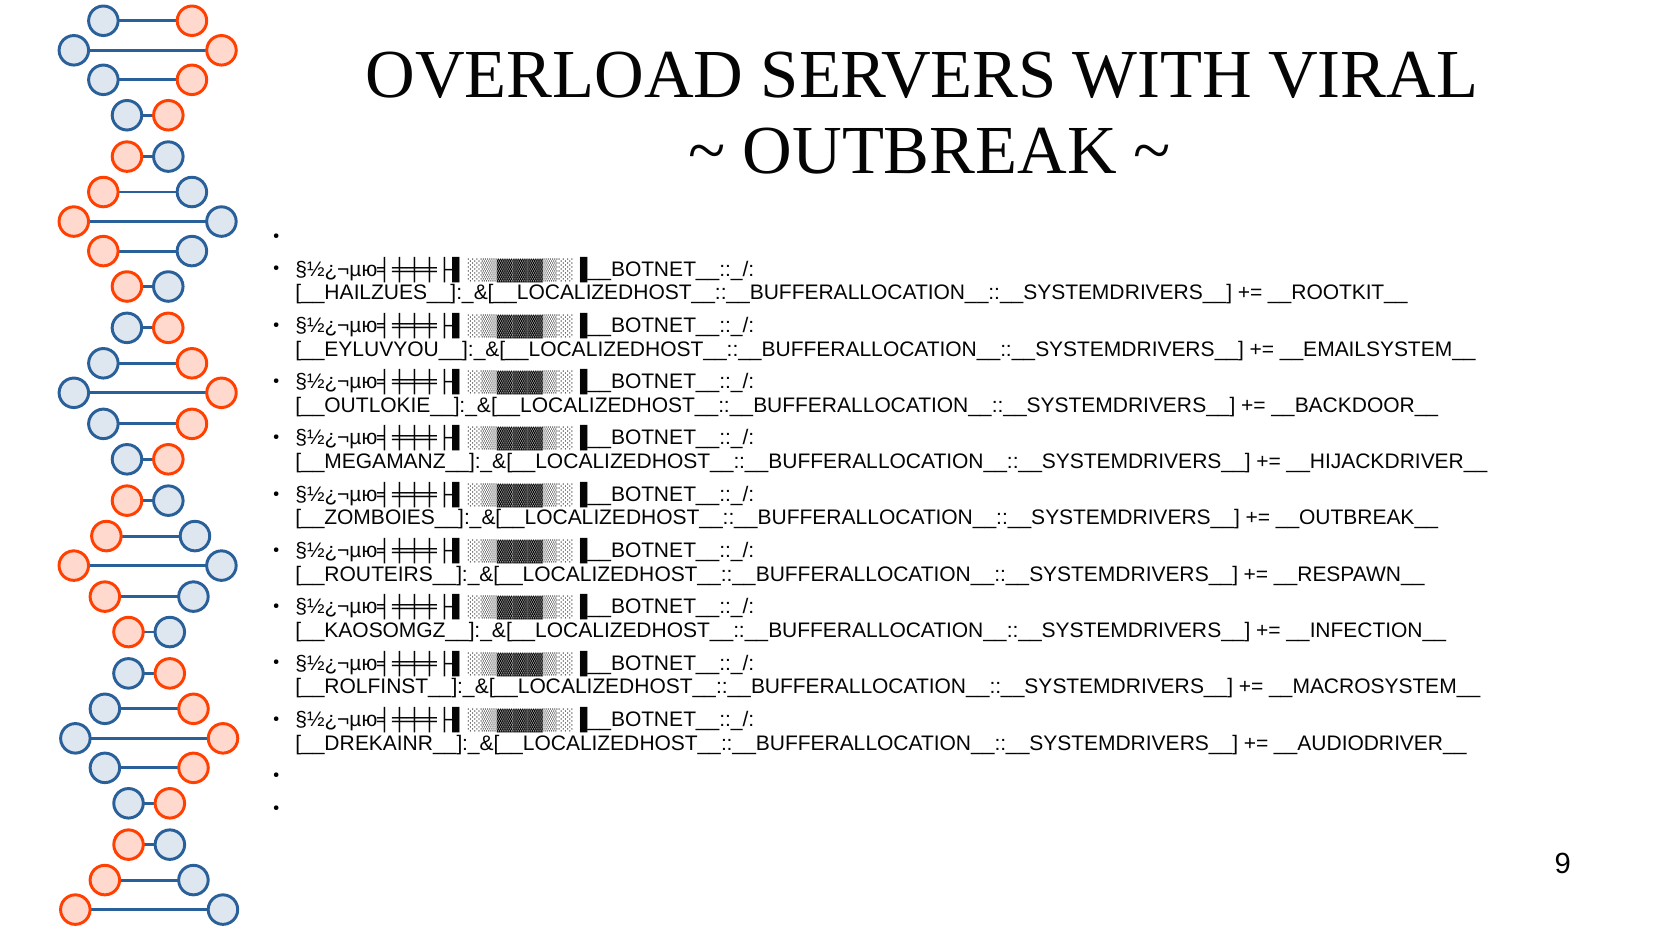

# OVERLOAD SERVERS WITH VIRAL ~ OUTBREAK ~
§½¿¬µю╡╪╪╪├▌░▒▓▓▓▒░▐__BOTNET__::_/:[__HAILZUES__]:_&[__LOCALIZEDHOST__::__BUFFERALLOCATION__::__SYSTEMDRIVERS__] += __ROOTKIT__
§½¿¬µю╡╪╪╪├▌░▒▓▓▓▒░▐__BOTNET__::_/:[__EYLUVYOU__]:_&[__LOCALIZEDHOST__::__BUFFERALLOCATION__::__SYSTEMDRIVERS__] += __EMAILSYSTEM__
§½¿¬µю╡╪╪╪├▌░▒▓▓▓▒░▐__BOTNET__::_/:[__OUTLOKIE__]:_&[__LOCALIZEDHOST__::__BUFFERALLOCATION__::__SYSTEMDRIVERS__] += __BACKDOOR__
§½¿¬µю╡╪╪╪├▌░▒▓▓▓▒░▐__BOTNET__::_/:[__MEGAMANZ__]:_&[__LOCALIZEDHOST__::__BUFFERALLOCATION__::__SYSTEMDRIVERS__] += __HIJACKDRIVER__
§½¿¬µю╡╪╪╪├▌░▒▓▓▓▒░▐__BOTNET__::_/:[__ZOMBOIES__]:_&[__LOCALIZEDHOST__::__BUFFERALLOCATION__::__SYSTEMDRIVERS__] += __OUTBREAK__
§½¿¬µю╡╪╪╪├▌░▒▓▓▓▒░▐__BOTNET__::_/:[__ROUTEIRS__]:_&[__LOCALIZEDHOST__::__BUFFERALLOCATION__::__SYSTEMDRIVERS__] += __RESPAWN__
§½¿¬µю╡╪╪╪├▌░▒▓▓▓▒░▐__BOTNET__::_/:[__KAOSOMGZ__]:_&[__LOCALIZEDHOST__::__BUFFERALLOCATION__::__SYSTEMDRIVERS__] += __INFECTION__
§½¿¬µю╡╪╪╪├▌░▒▓▓▓▒░▐__BOTNET__::_/:[__ROLFINST__]:_&[__LOCALIZEDHOST__::__BUFFERALLOCATION__::__SYSTEMDRIVERS__] += __MACROSYSTEM__
§½¿¬µю╡╪╪╪├▌░▒▓▓▓▒░▐__BOTNET__::_/:[__DREKAINR__]:_&[__LOCALIZEDHOST__::__BUFFERALLOCATION__::__SYSTEMDRIVERS__] += __AUDIODRIVER__
9